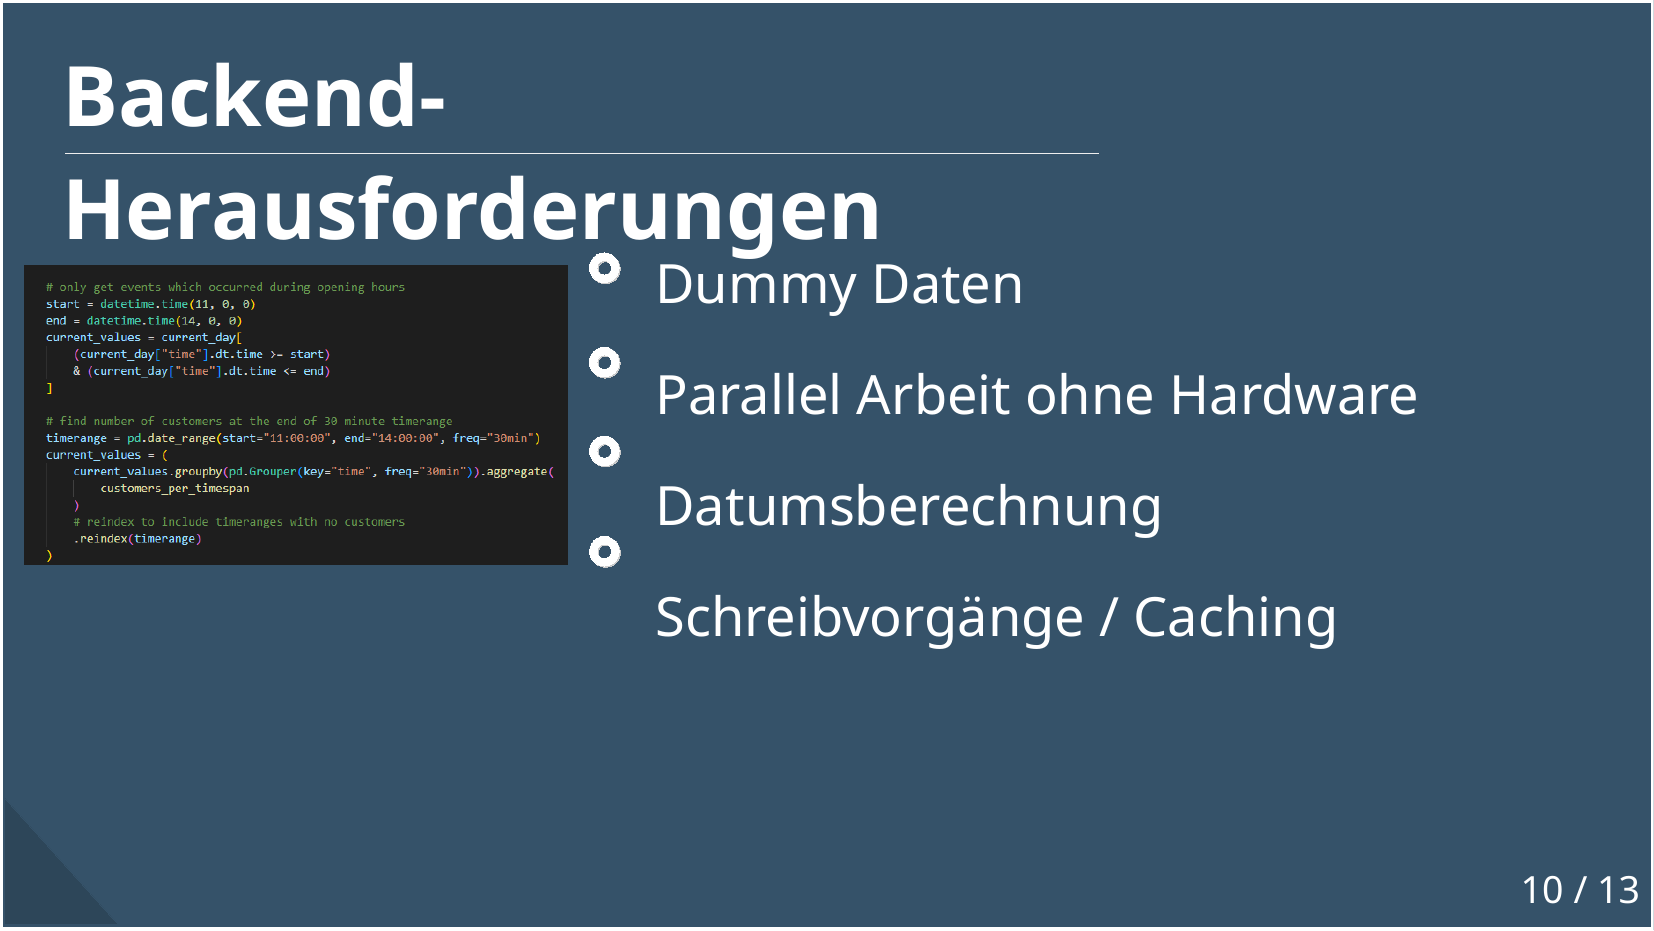

Backend-Herausforderungen
	Dummy Daten
	Parallel Arbeit ohne Hardware
	Datumsberechnung
	Schreibvorgänge / Caching